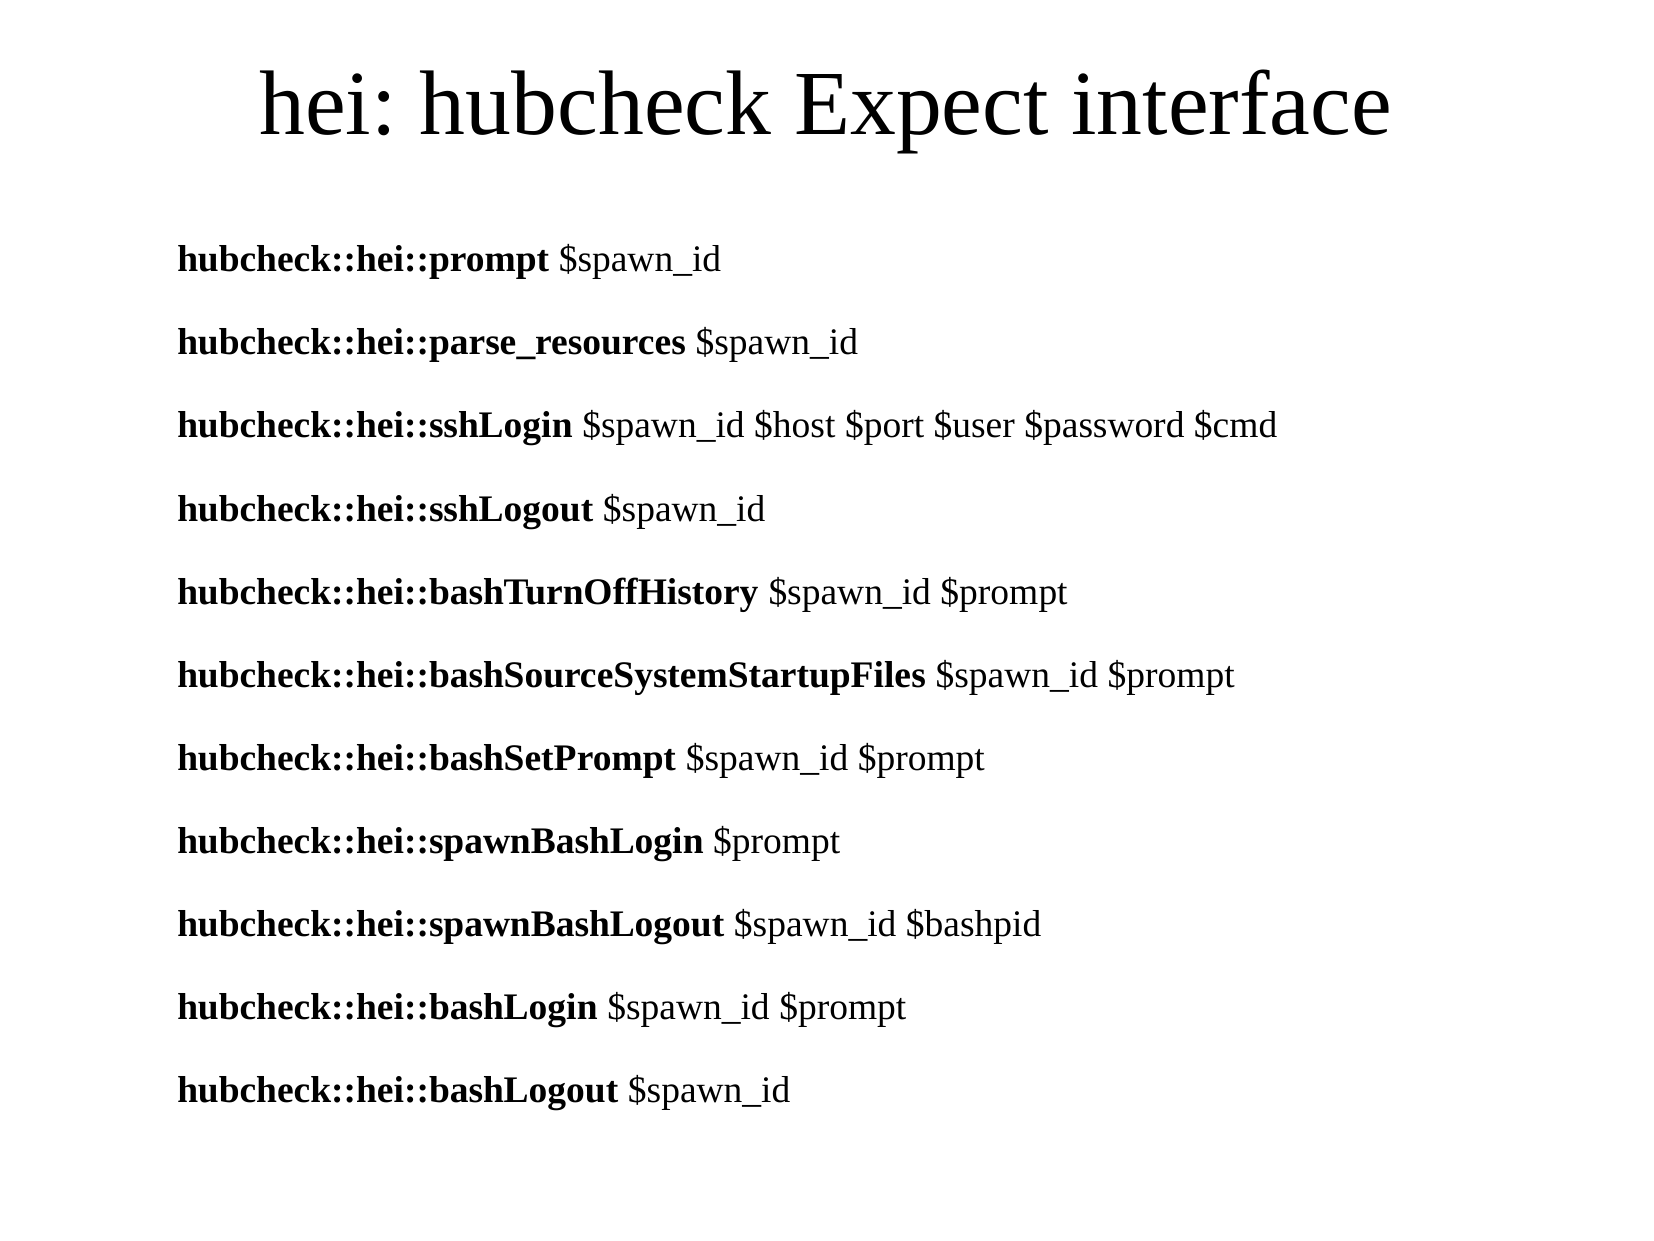

# hei: hubcheck Expect interface
hubcheck::hei::prompt $spawn_id
hubcheck::hei::parse_resources $spawn_id
hubcheck::hei::sshLogin $spawn_id $host $port $user $password $cmd
hubcheck::hei::sshLogout $spawn_id
hubcheck::hei::bashTurnOffHistory $spawn_id $prompt
hubcheck::hei::bashSourceSystemStartupFiles $spawn_id $prompt
hubcheck::hei::bashSetPrompt $spawn_id $prompt
hubcheck::hei::spawnBashLogin $prompt
hubcheck::hei::spawnBashLogout $spawn_id $bashpid
hubcheck::hei::bashLogin $spawn_id $prompt
hubcheck::hei::bashLogout $spawn_id